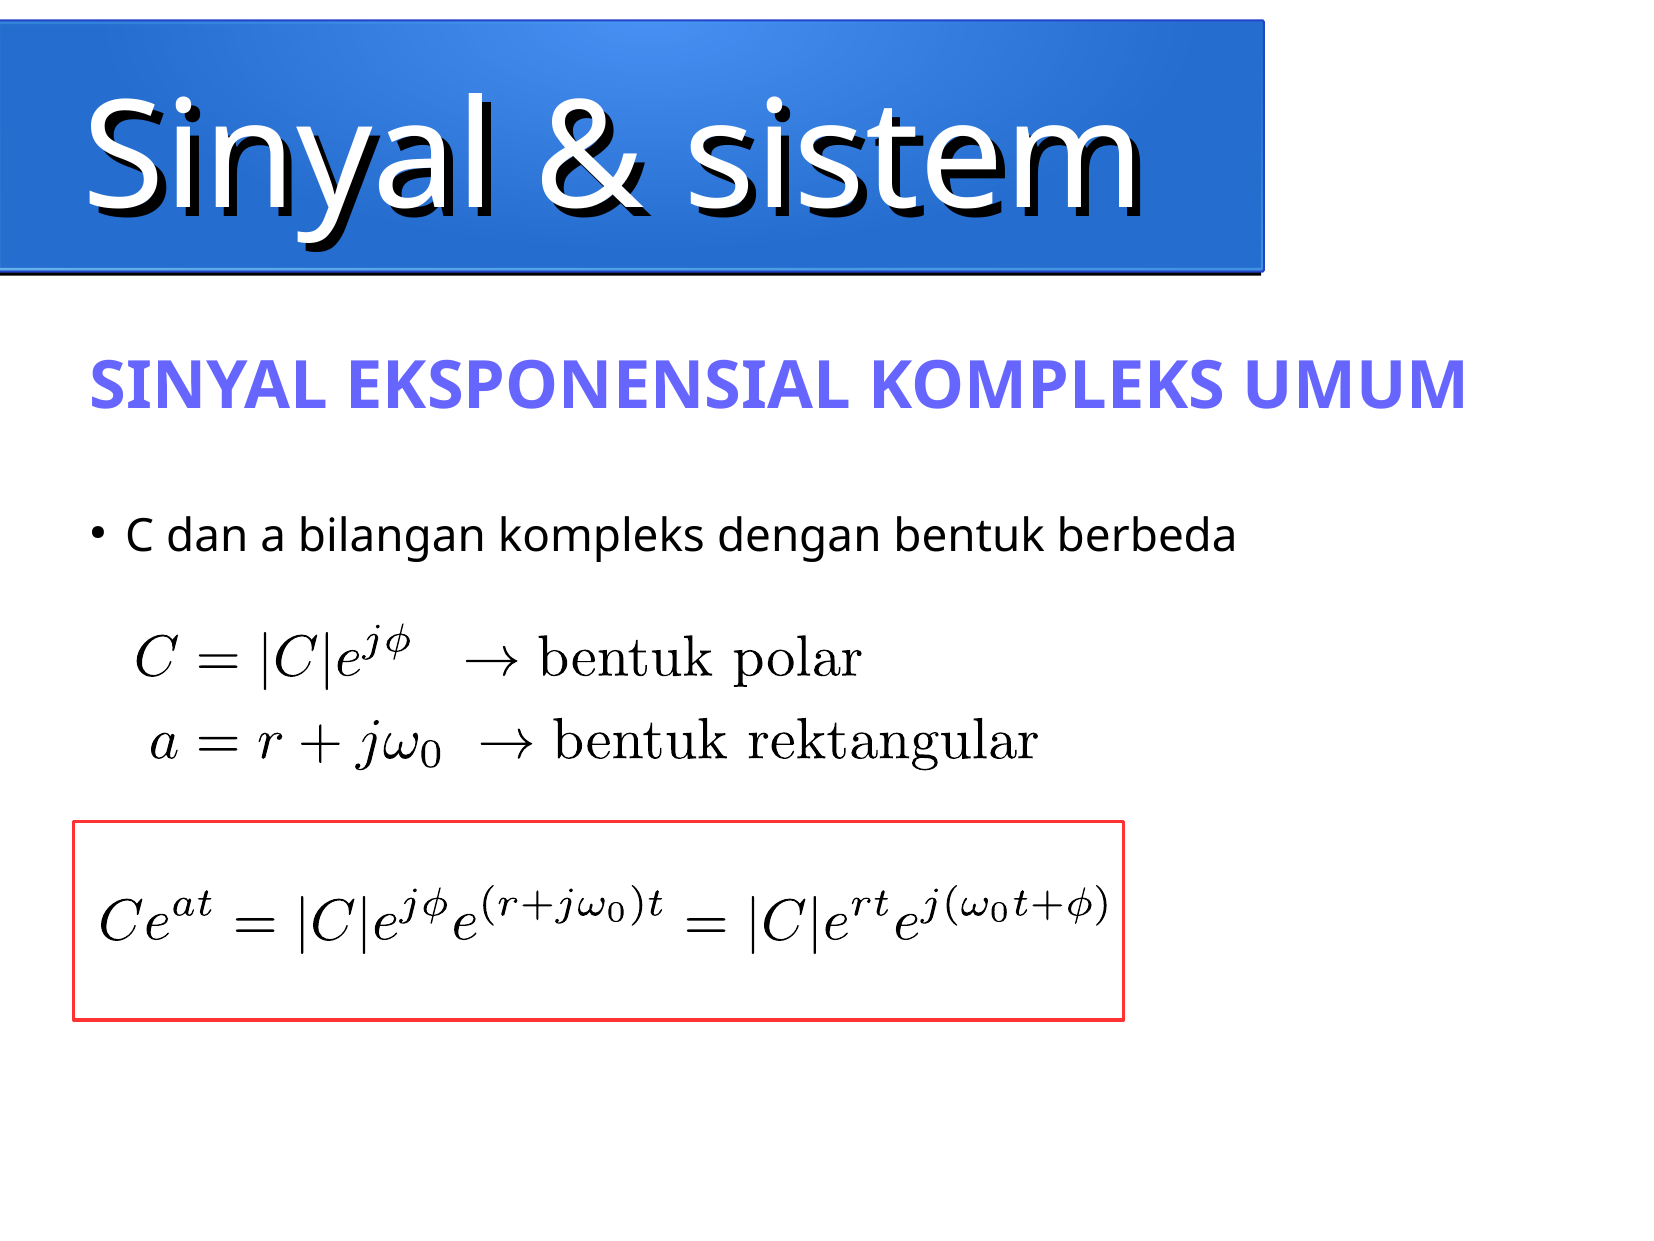

# Sinyal & sistem
SINYAL EKSPONENSIAL KOMPLEKS UMUM
C dan a bilangan kompleks dengan bentuk berbeda